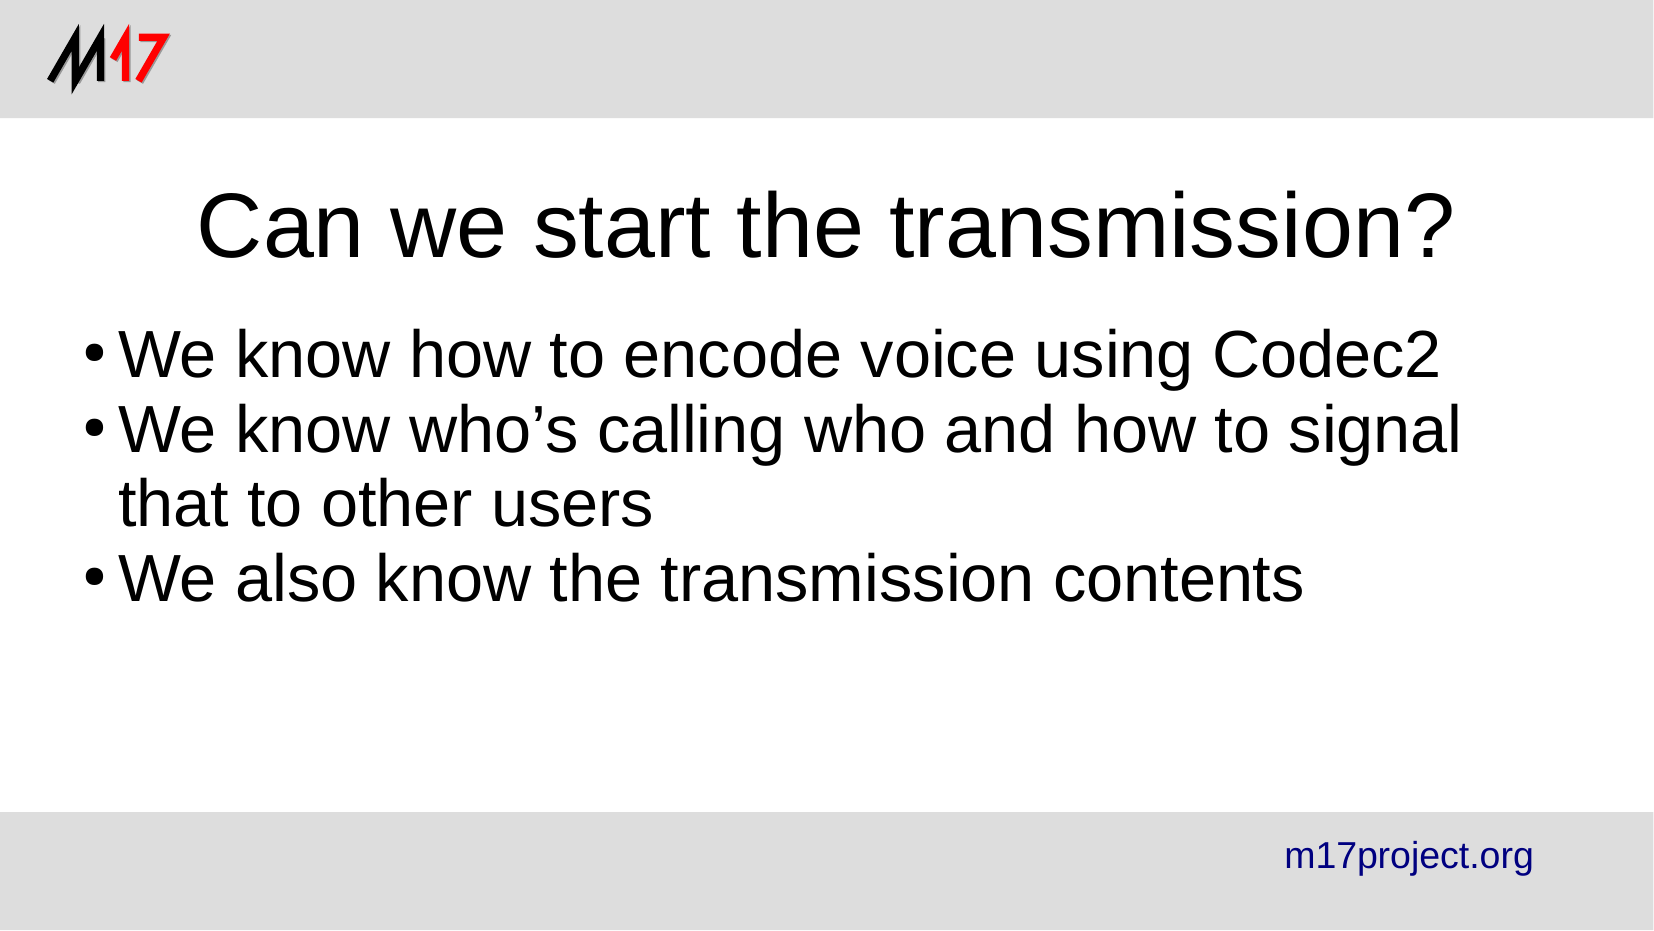

# Can we start the transmission?
We know how to encode voice using Codec2
We know who’s calling who and how to signal that to other users
We also know the transmission contents
m17project.org